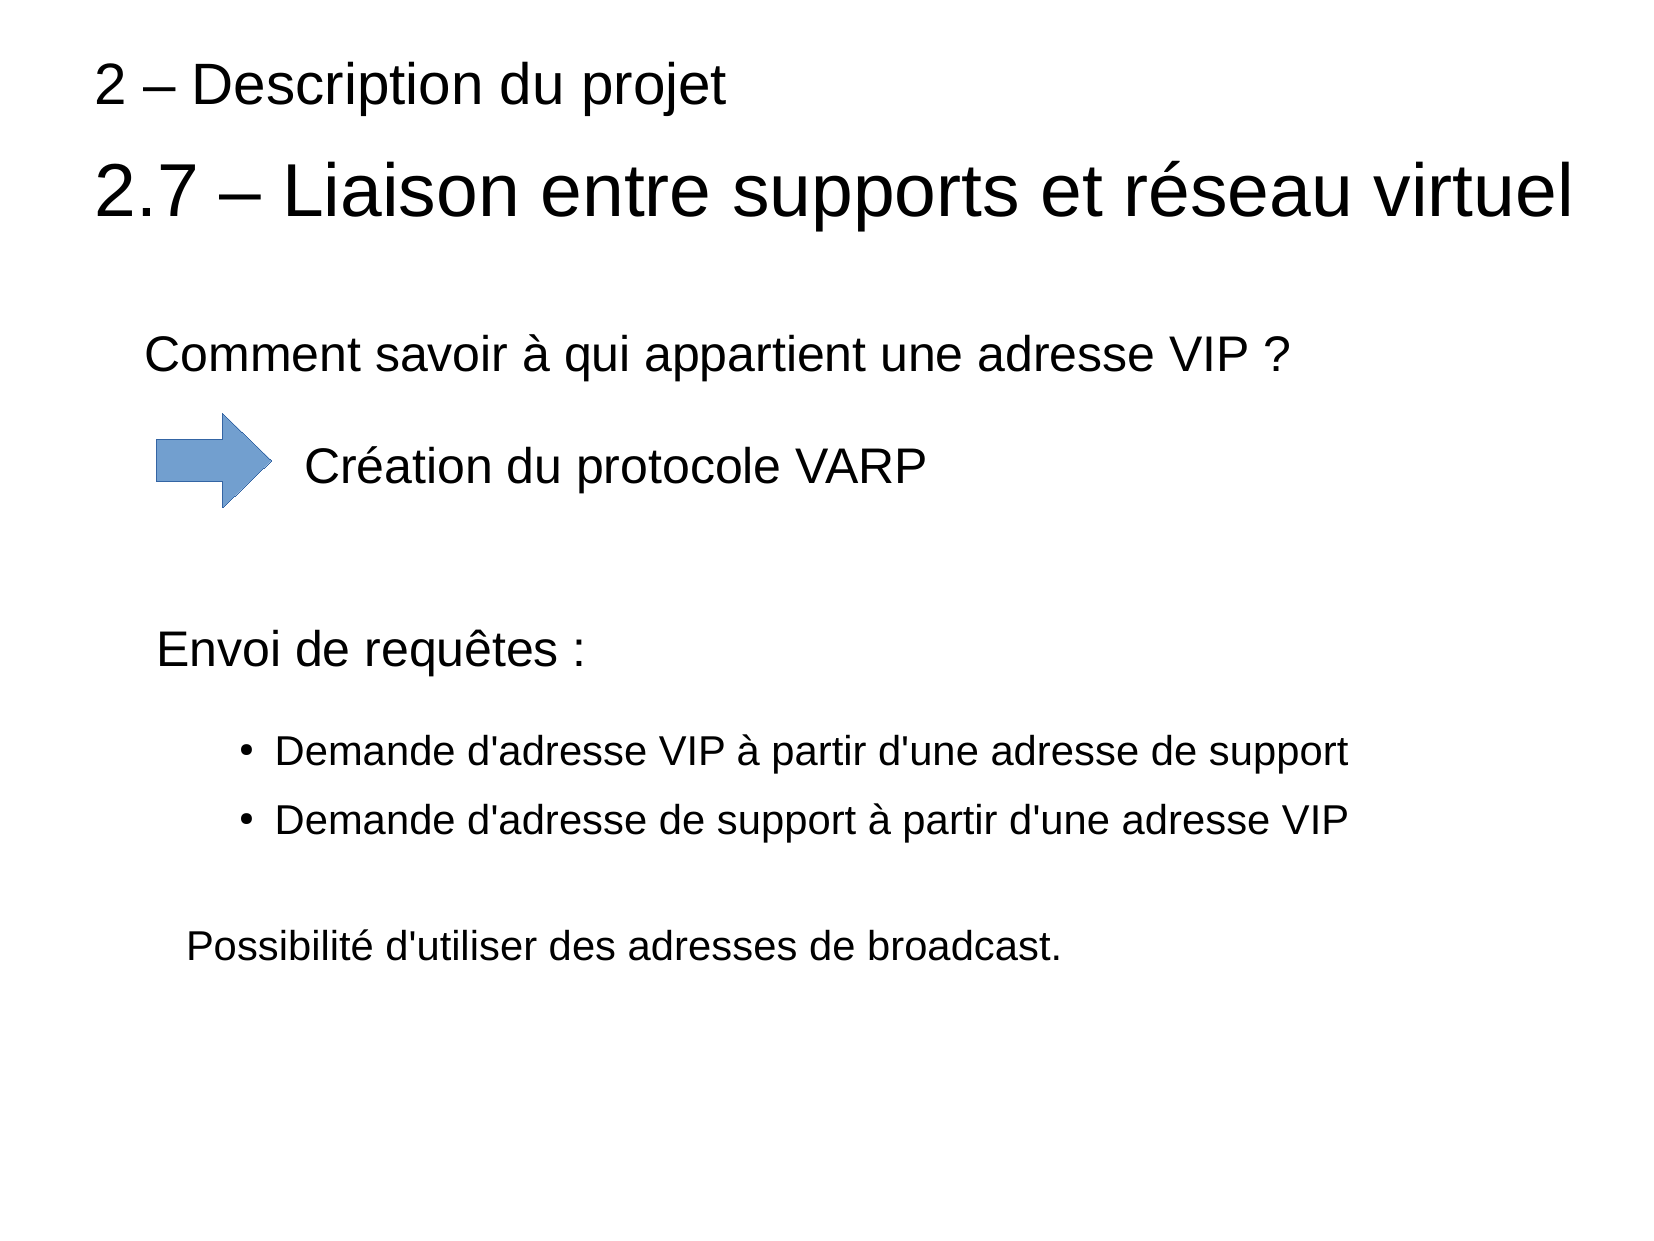

# 2 – Description du projet
2.7 – Liaison entre supports et réseau virtuel
Comment savoir à qui appartient une adresse VIP ?
Création du protocole VARP
Envoi de requêtes :
Demande d'adresse VIP à partir d'une adresse de support
Demande d'adresse de support à partir d'une adresse VIP
Possibilité d'utiliser des adresses de broadcast.